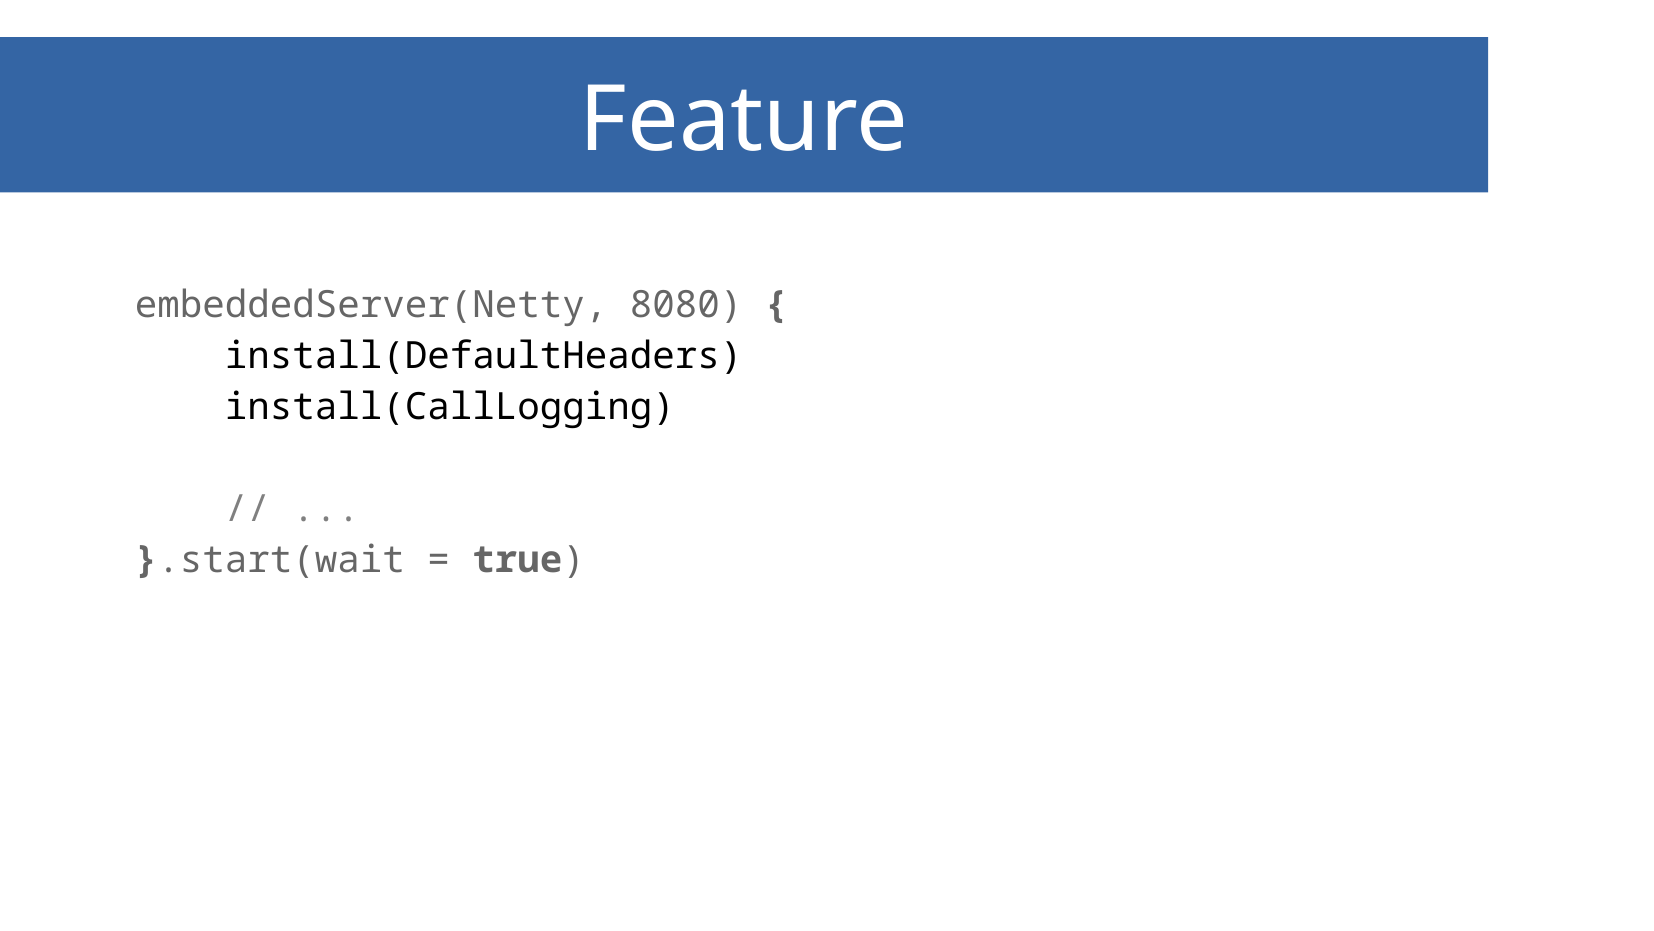

# Feature
embeddedServer(Netty, 8080) {
 install(DefaultHeaders)
 install(CallLogging)
 // ...
}.start(wait = true)